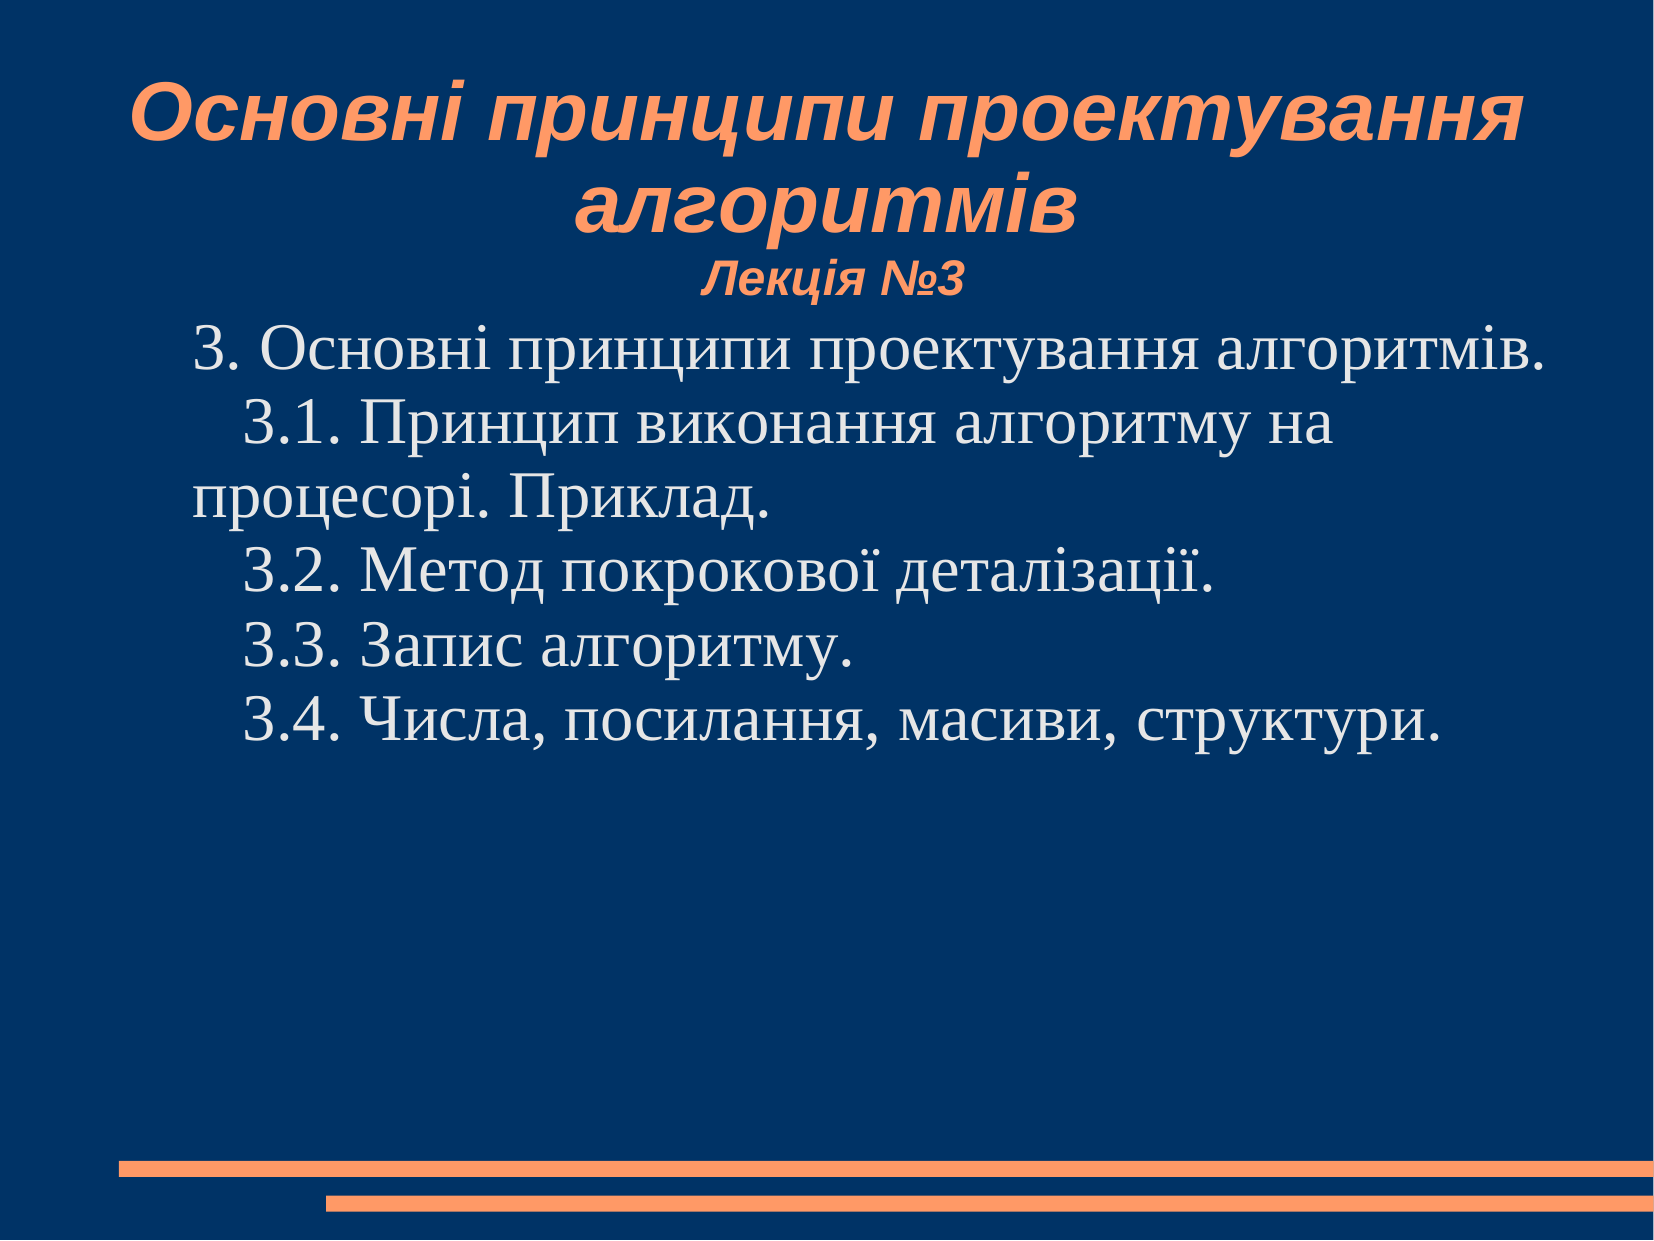

Основні принципи проектування алгоритмів
 Лекція №3
# 3. Основні принципи проектування алгоритмів.
 3.1. Принцип виконання алгоритму на процесорі. Приклад.
 3.2. Метод покрокової деталізації.
 3.3. Запис алгоритму.
 3.4. Числа, посилання, масиви, структури.